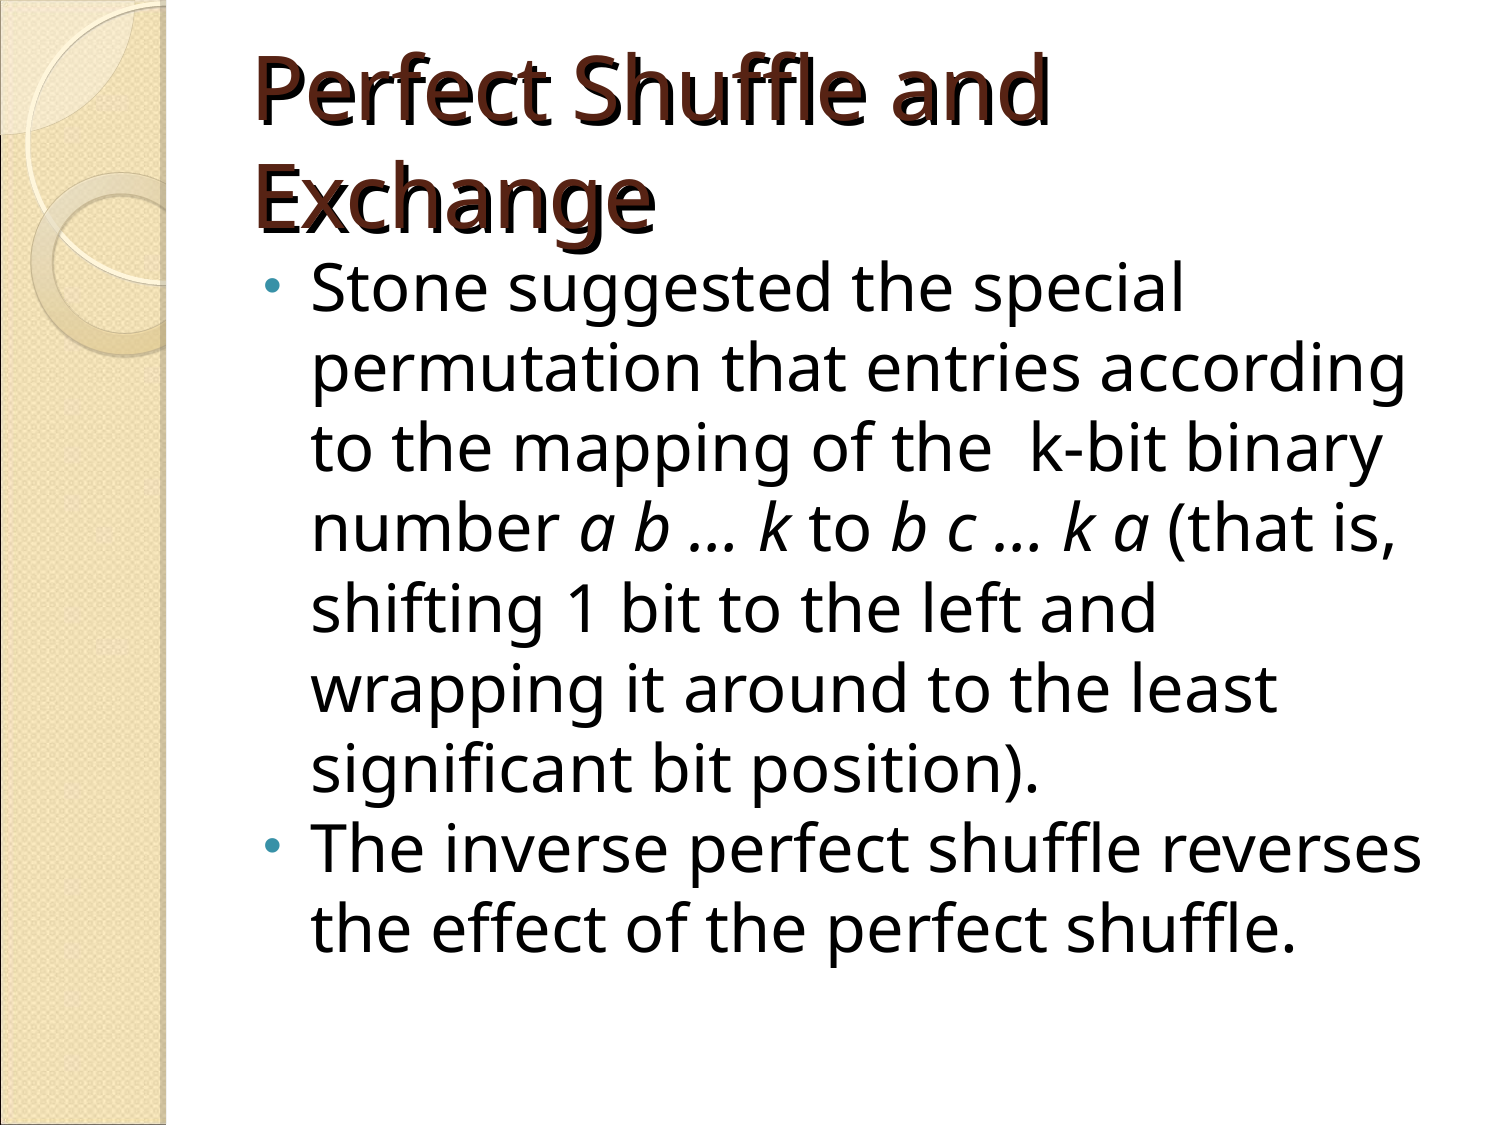

# Perfect Shuffle and Exchange
Stone suggested the special permutation that entries according to the mapping of the k-bit binary number a b … k to b c … k a (that is, shifting 1 bit to the left and wrapping it around to the least significant bit position).
The inverse perfect shuffle reverses the effect of the perfect shuffle.